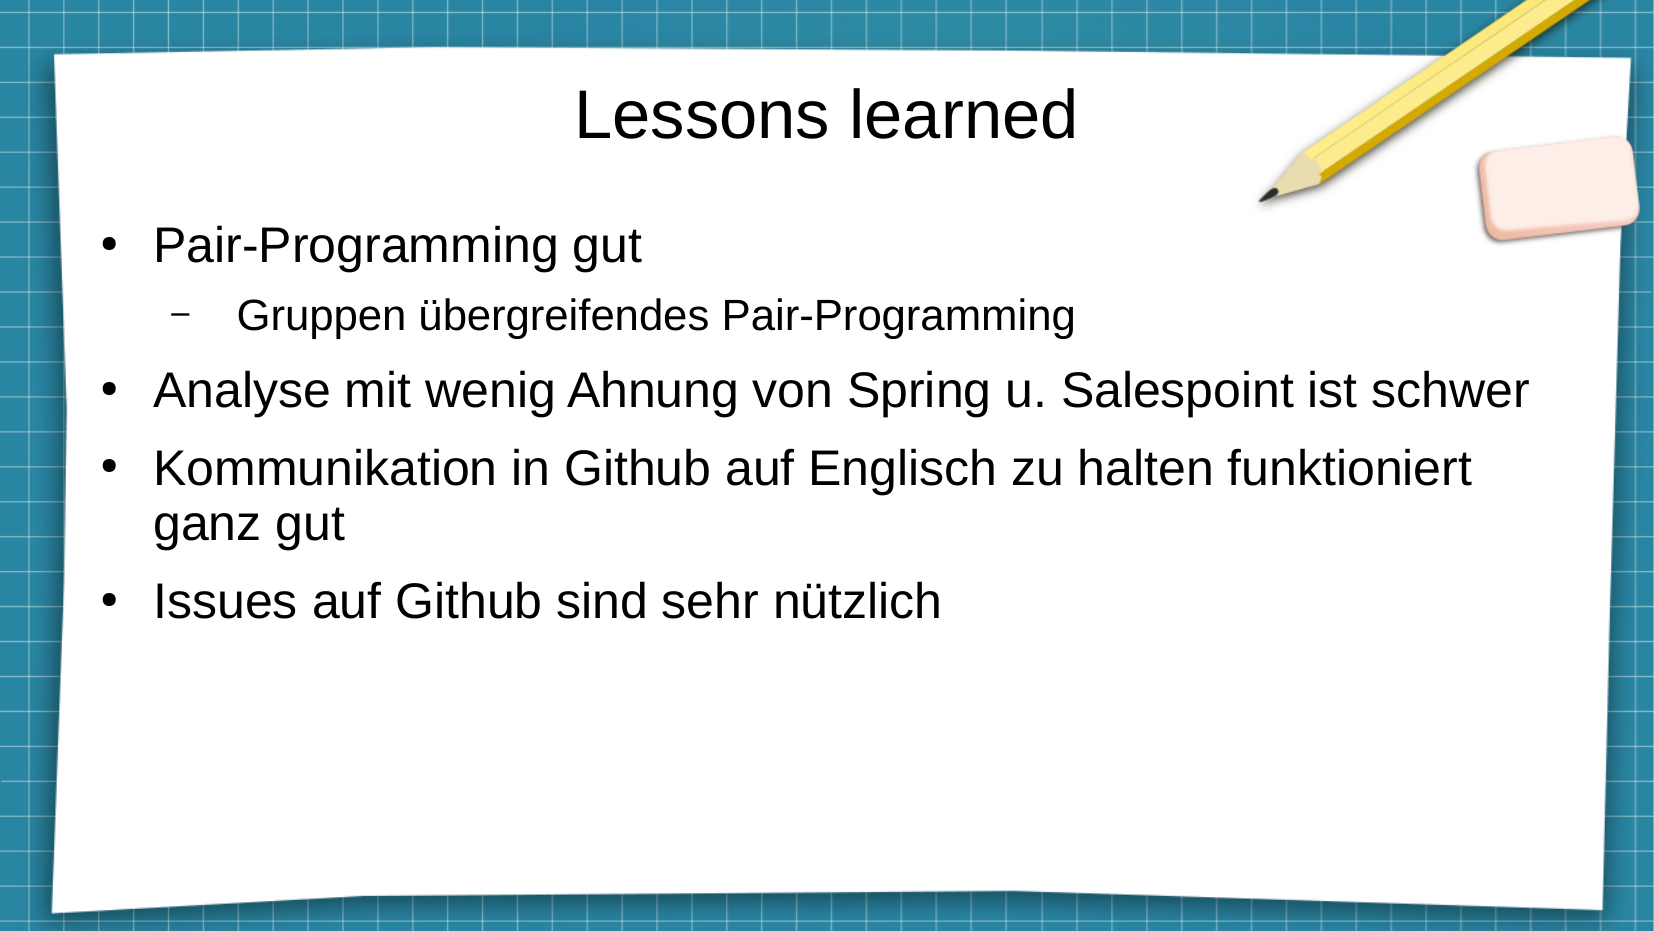

# Lessons learned
Pair-Programming gut
 Gruppen übergreifendes Pair-Programming
Analyse mit wenig Ahnung von Spring u. Salespoint ist schwer
Kommunikation in Github auf Englisch zu halten funktioniert ganz gut
Issues auf Github sind sehr nützlich